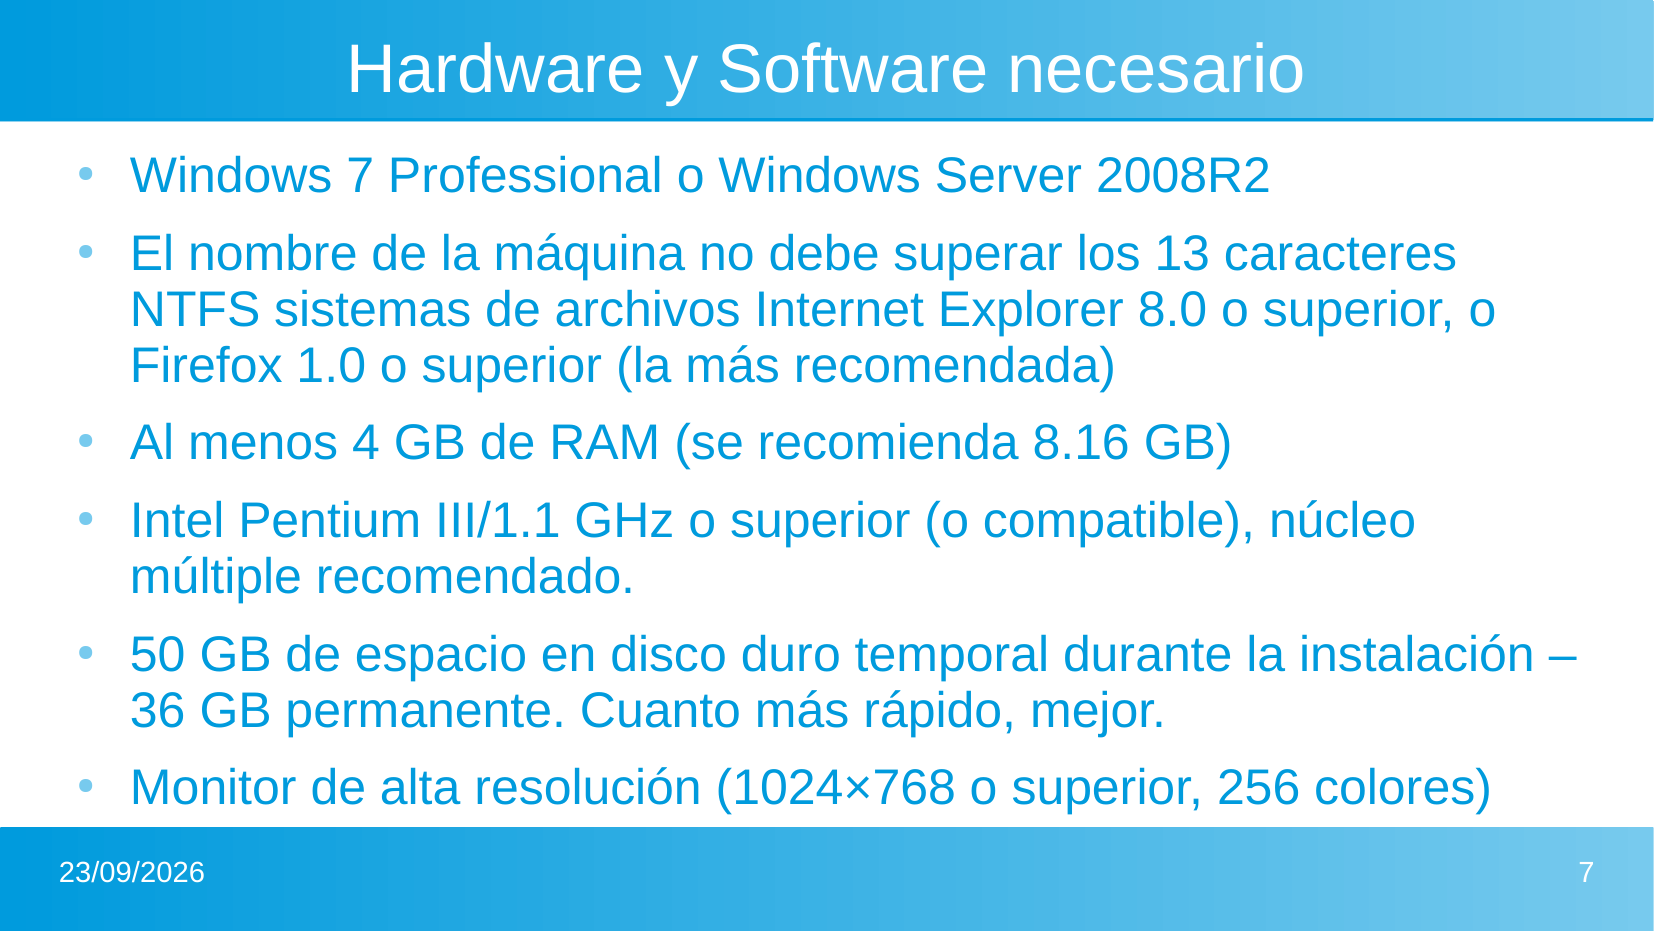

# Hardware y Software necesario
Windows 7 Professional o Windows Server 2008R2
El nombre de la máquina no debe superar los 13 caracteres NTFS sistemas de archivos Internet Explorer 8.0 o superior, o Firefox 1.0 o superior (la más recomendada)
Al menos 4 GB de RAM (se recomienda 8.16 GB)
Intel Pentium III/1.1 GHz o superior (o compatible), núcleo múltiple recomendado.
50 GB de espacio en disco duro temporal durante la instalación – 36 GB permanente. Cuanto más rápido, mejor.
Monitor de alta resolución (1024×768 o superior, 256 colores)
7